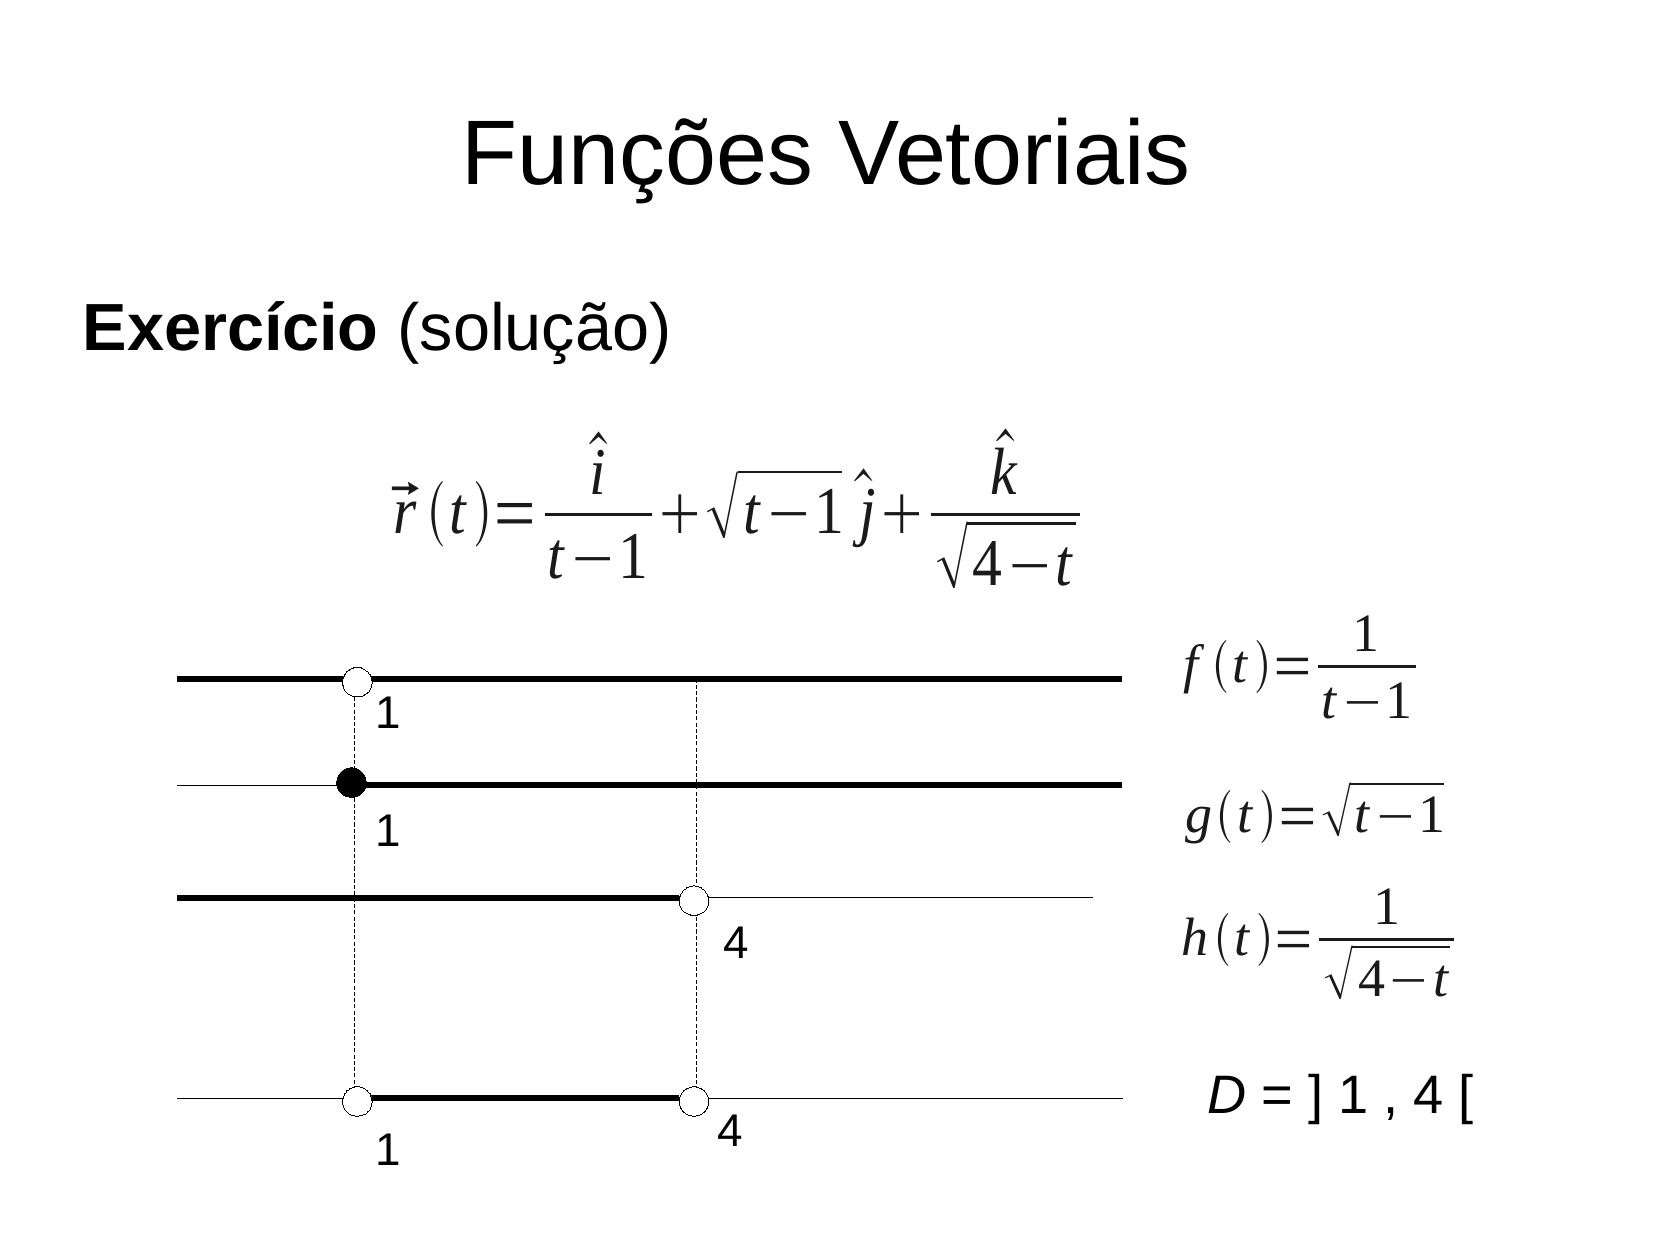

# Funções Vetoriais
Exercício (solução)
1
1
4
D = ] 1 , 4 [
4
1